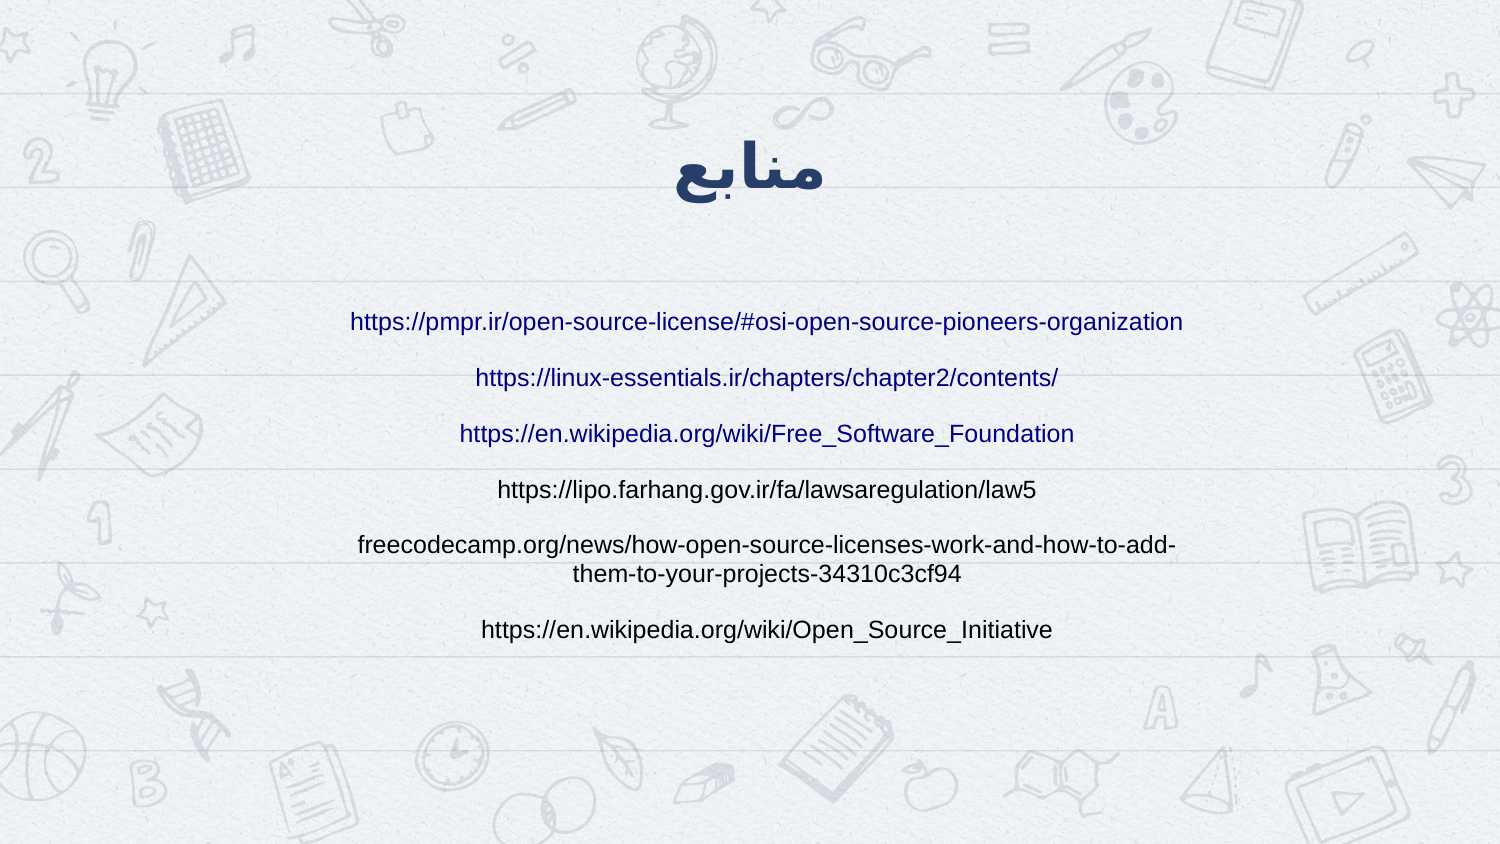

# منابع
https://pmpr.ir/open-source-license/#osi-open-source-pioneers-organization
https://linux-essentials.ir/chapters/chapter2/contents/
https://en.wikipedia.org/wiki/Free_Software_Foundation
https://lipo.farhang.gov.ir/fa/lawsaregulation/law5
freecodecamp.org/news/how-open-source-licenses-work-and-how-to-add-them-to-your-projects-34310c3cf94
https://en.wikipedia.org/wiki/Open_Source_Initiative